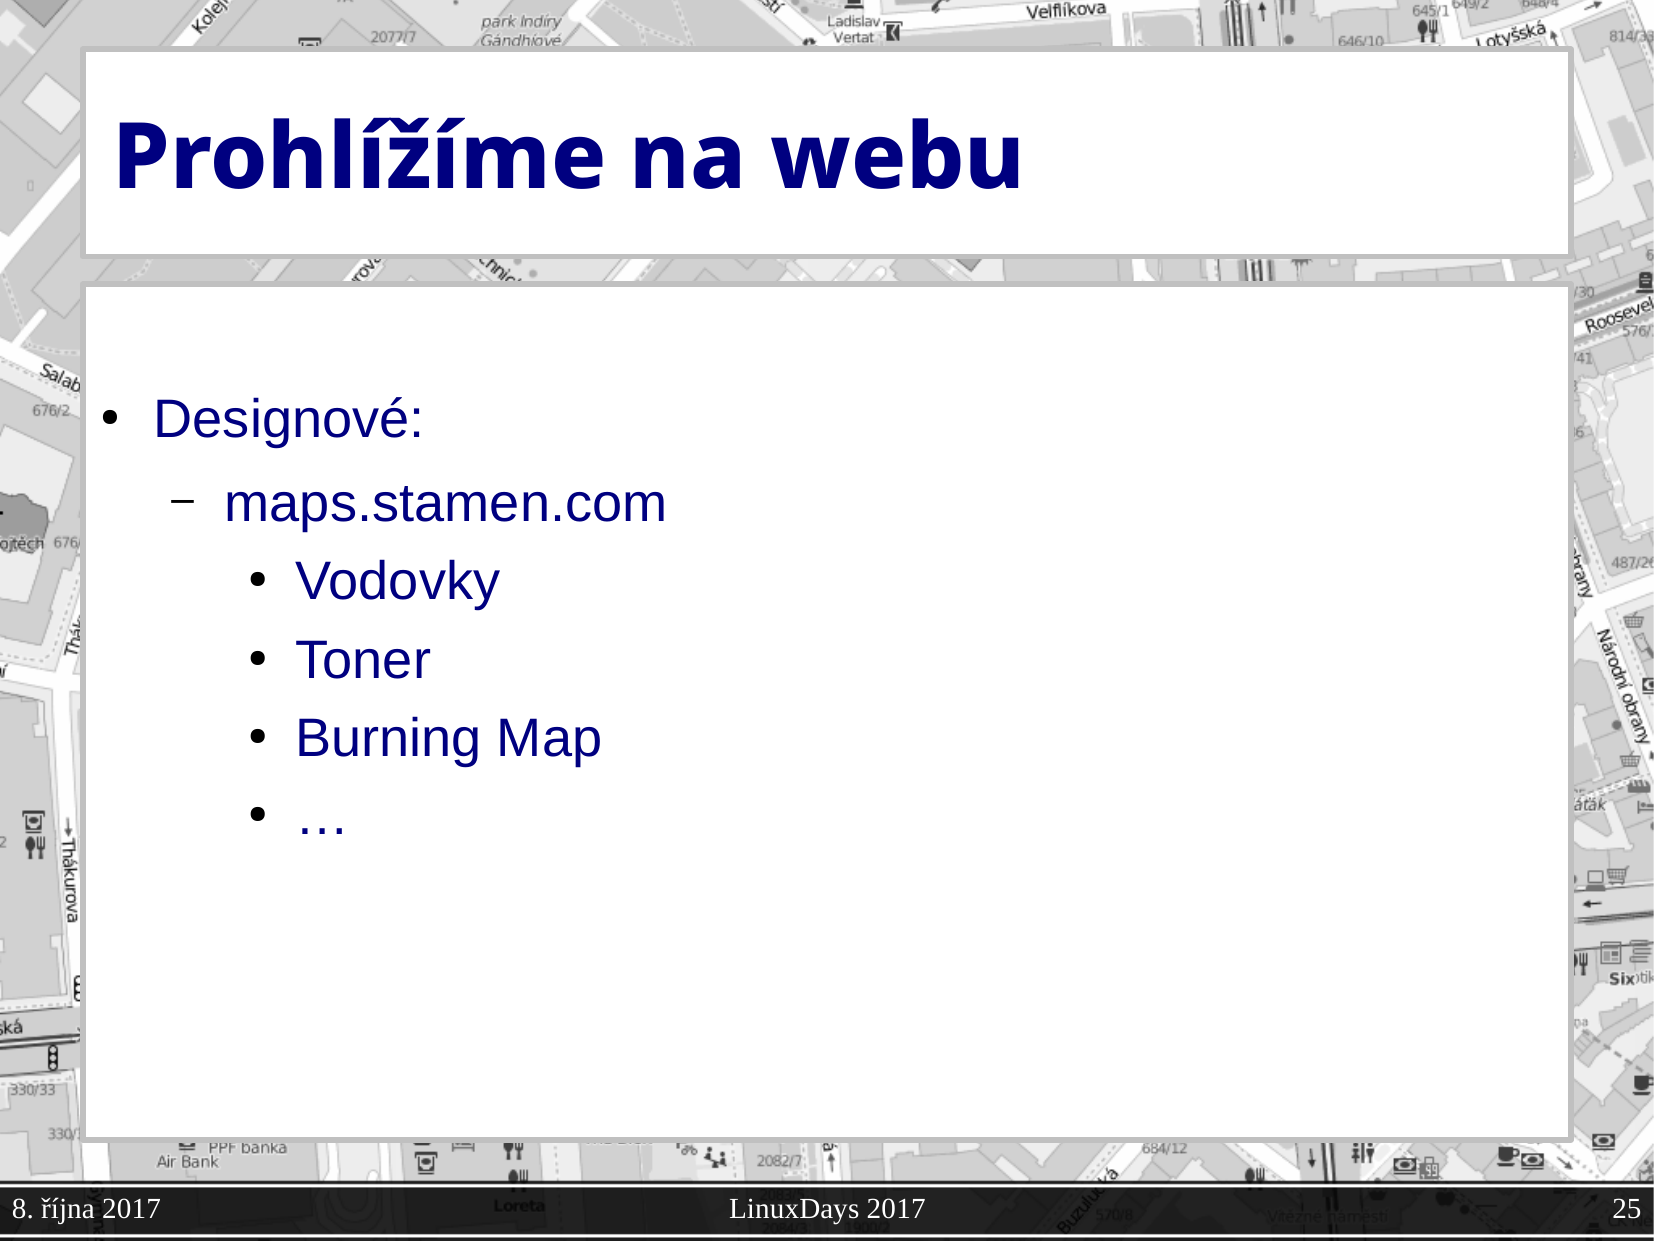

# Prohlížíme na webu
Designové:
maps.stamen.com
Vodovky
Toner
Burning Map
…
18. listopadu 2015
Marián Kyral - GISday 2015, Praha
25